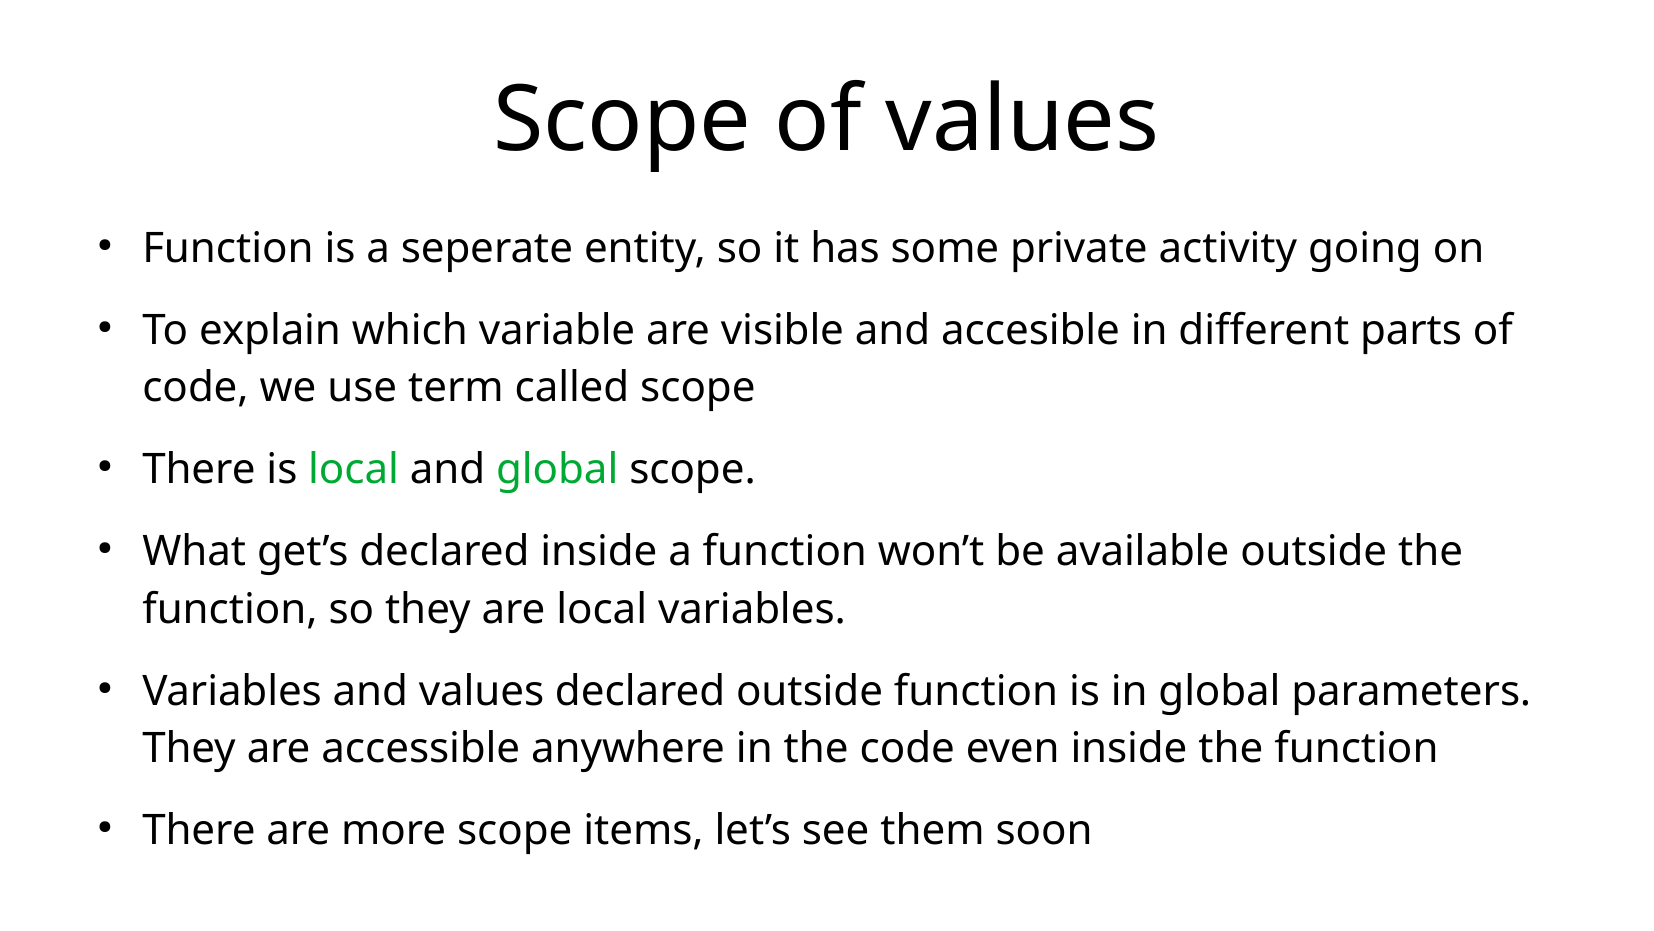

# Scope of values
Function is a seperate entity, so it has some private activity going on
To explain which variable are visible and accesible in different parts of code, we use term called scope
There is local and global scope.
What get’s declared inside a function won’t be available outside the function, so they are local variables.
Variables and values declared outside function is in global parameters. They are accessible anywhere in the code even inside the function
There are more scope items, let’s see them soon